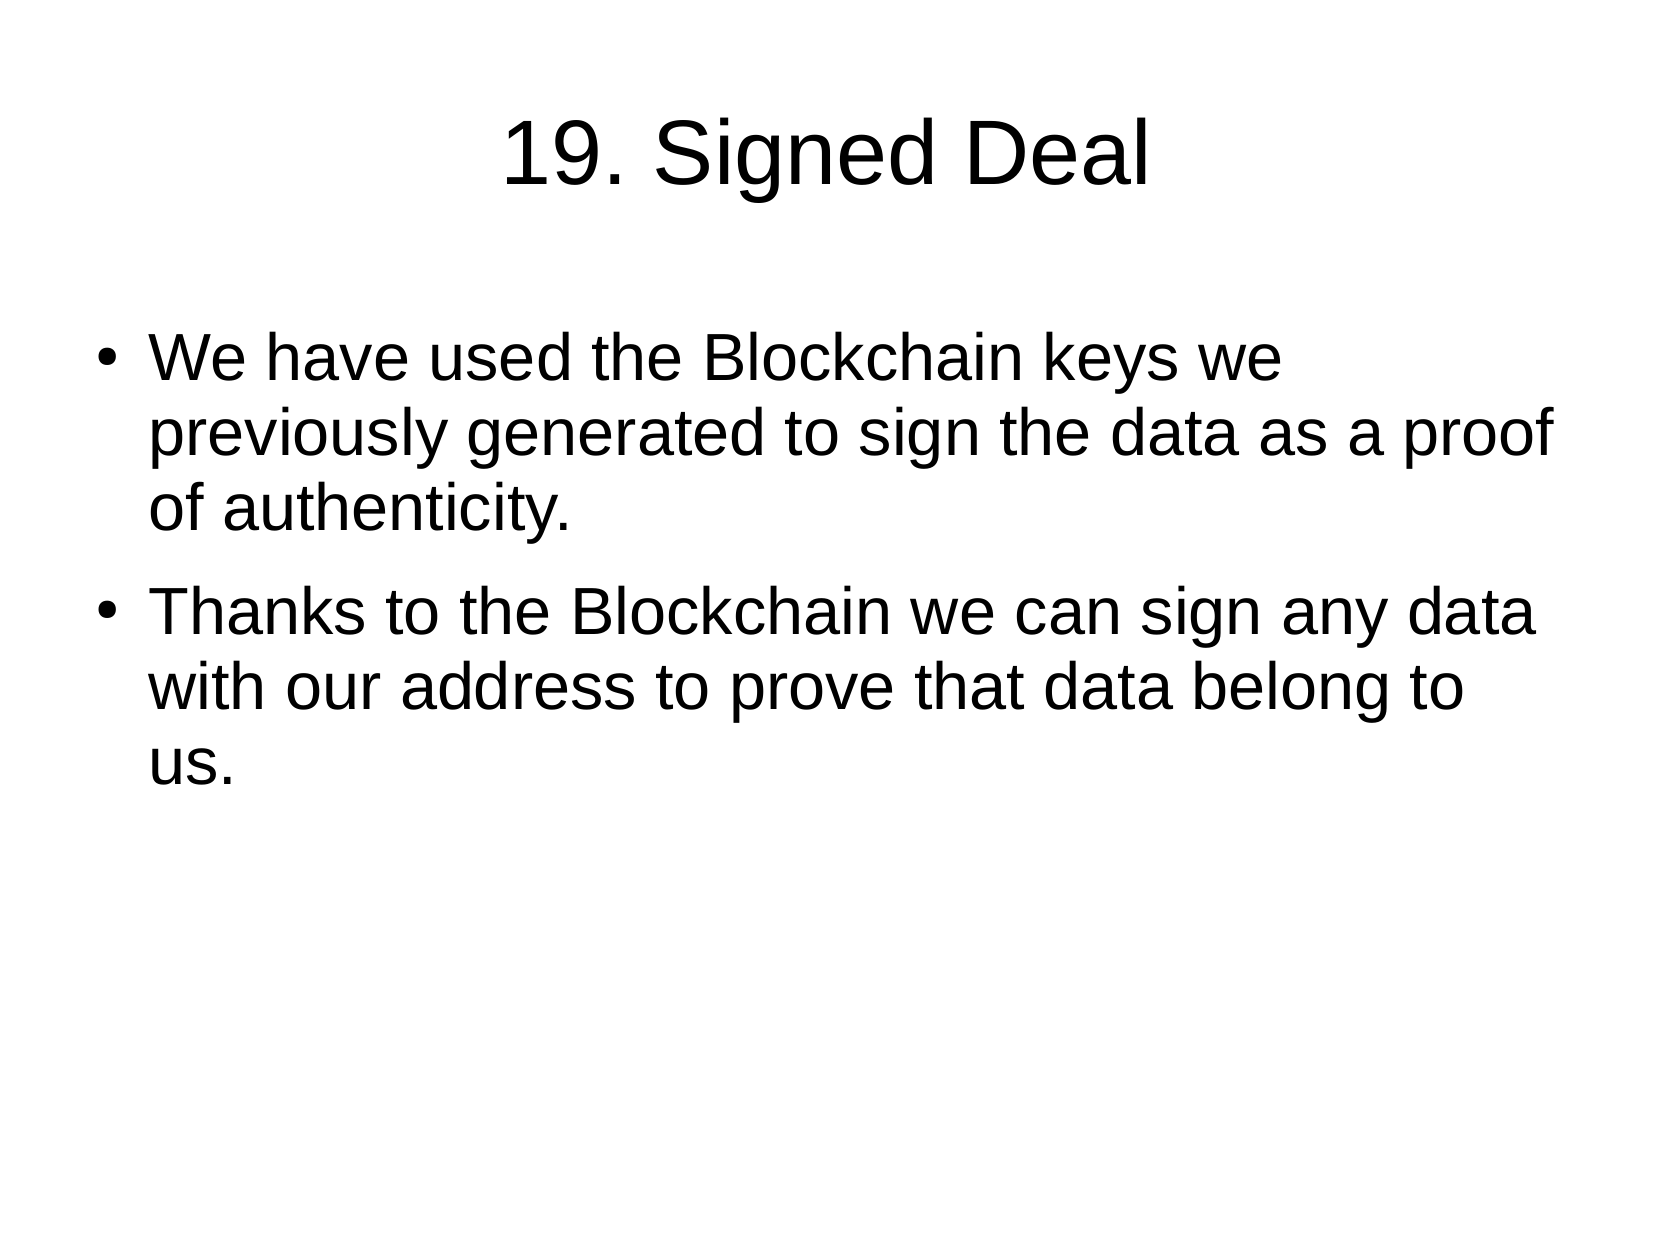

# 19. Signed Deal
We have used the Blockchain keys we previously generated to sign the data as a proof of authenticity.
Thanks to the Blockchain we can sign any data with our address to prove that data belong to us.